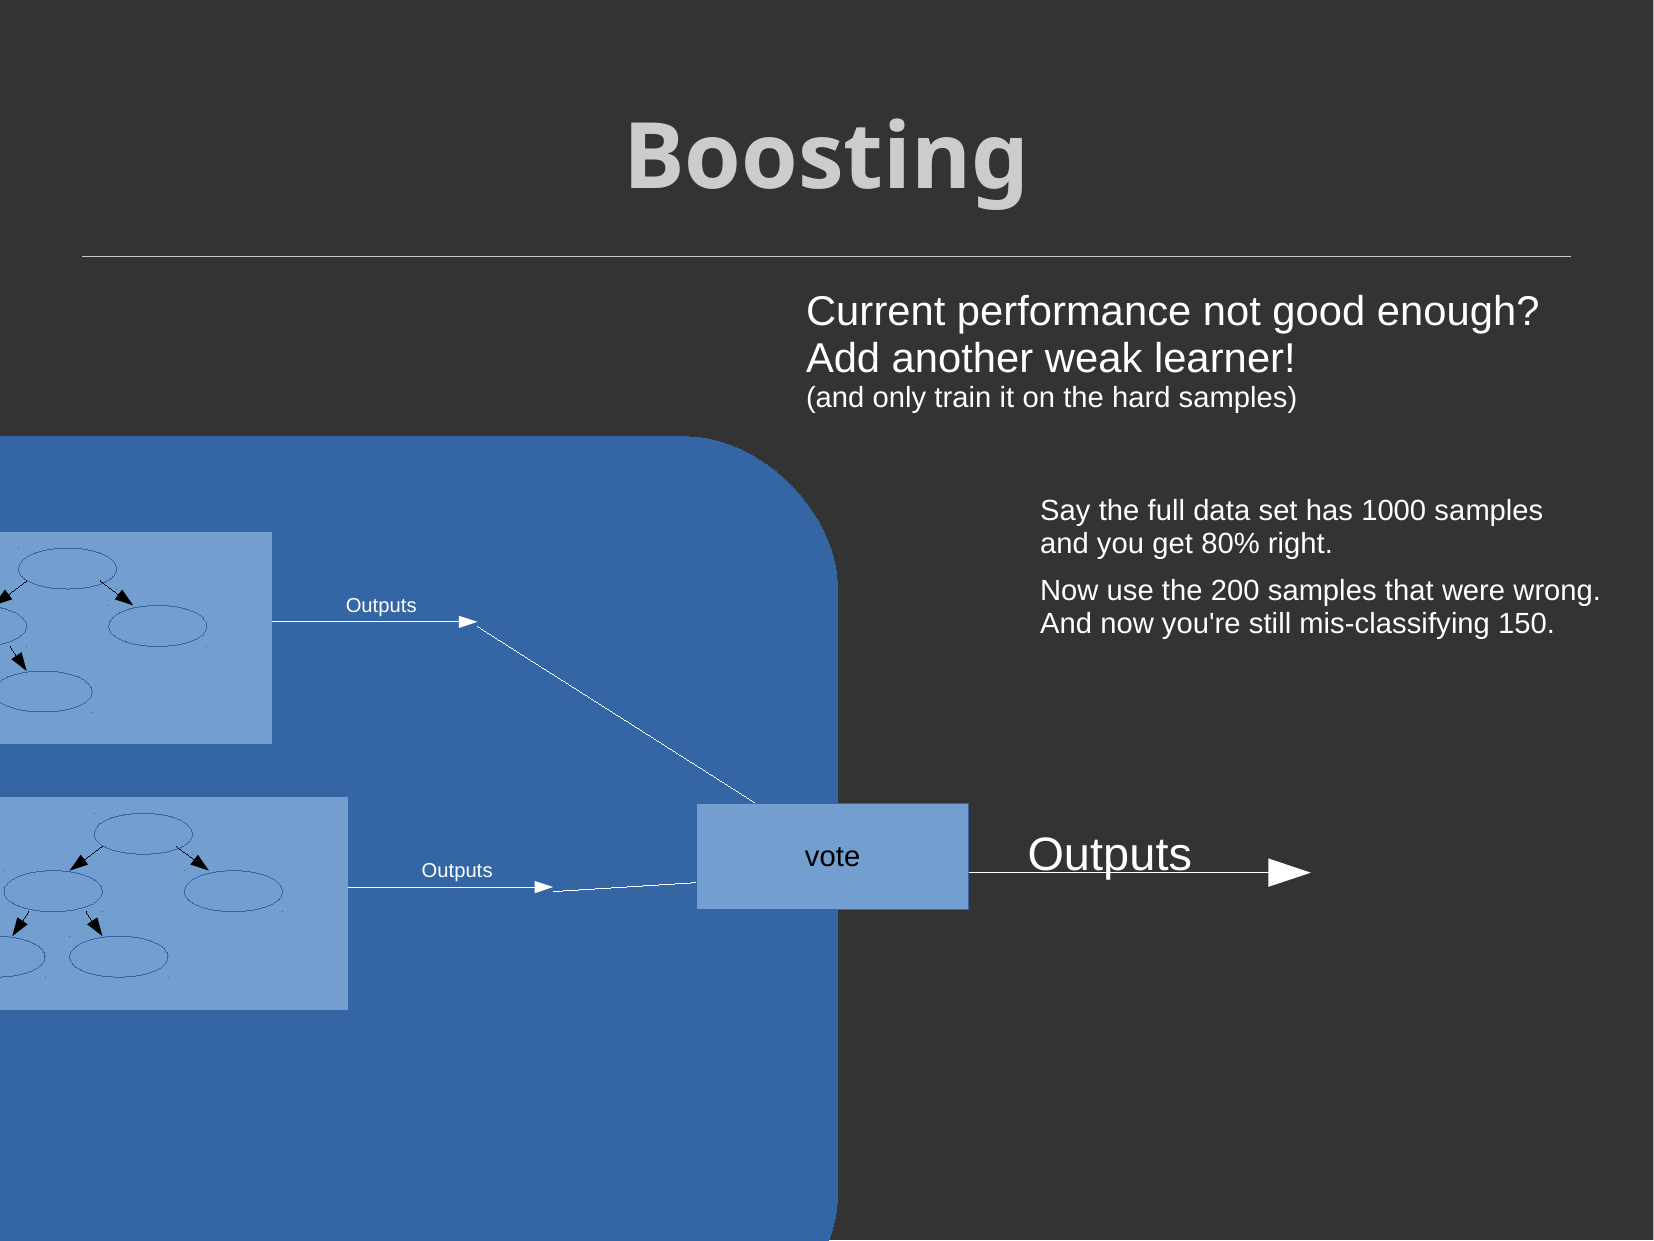

# Boosting
Current performance not good enough?
Add another weak learner!
(and only train it on the hard samples)
Say the full data set has 1000 samples
and you get 80% right.
Now use the 200 samples that were wrong.
And now you're still mis-classifying 150.
Outputs
Inputs
vote
Outputs
Inputs
Outputs
Inputs